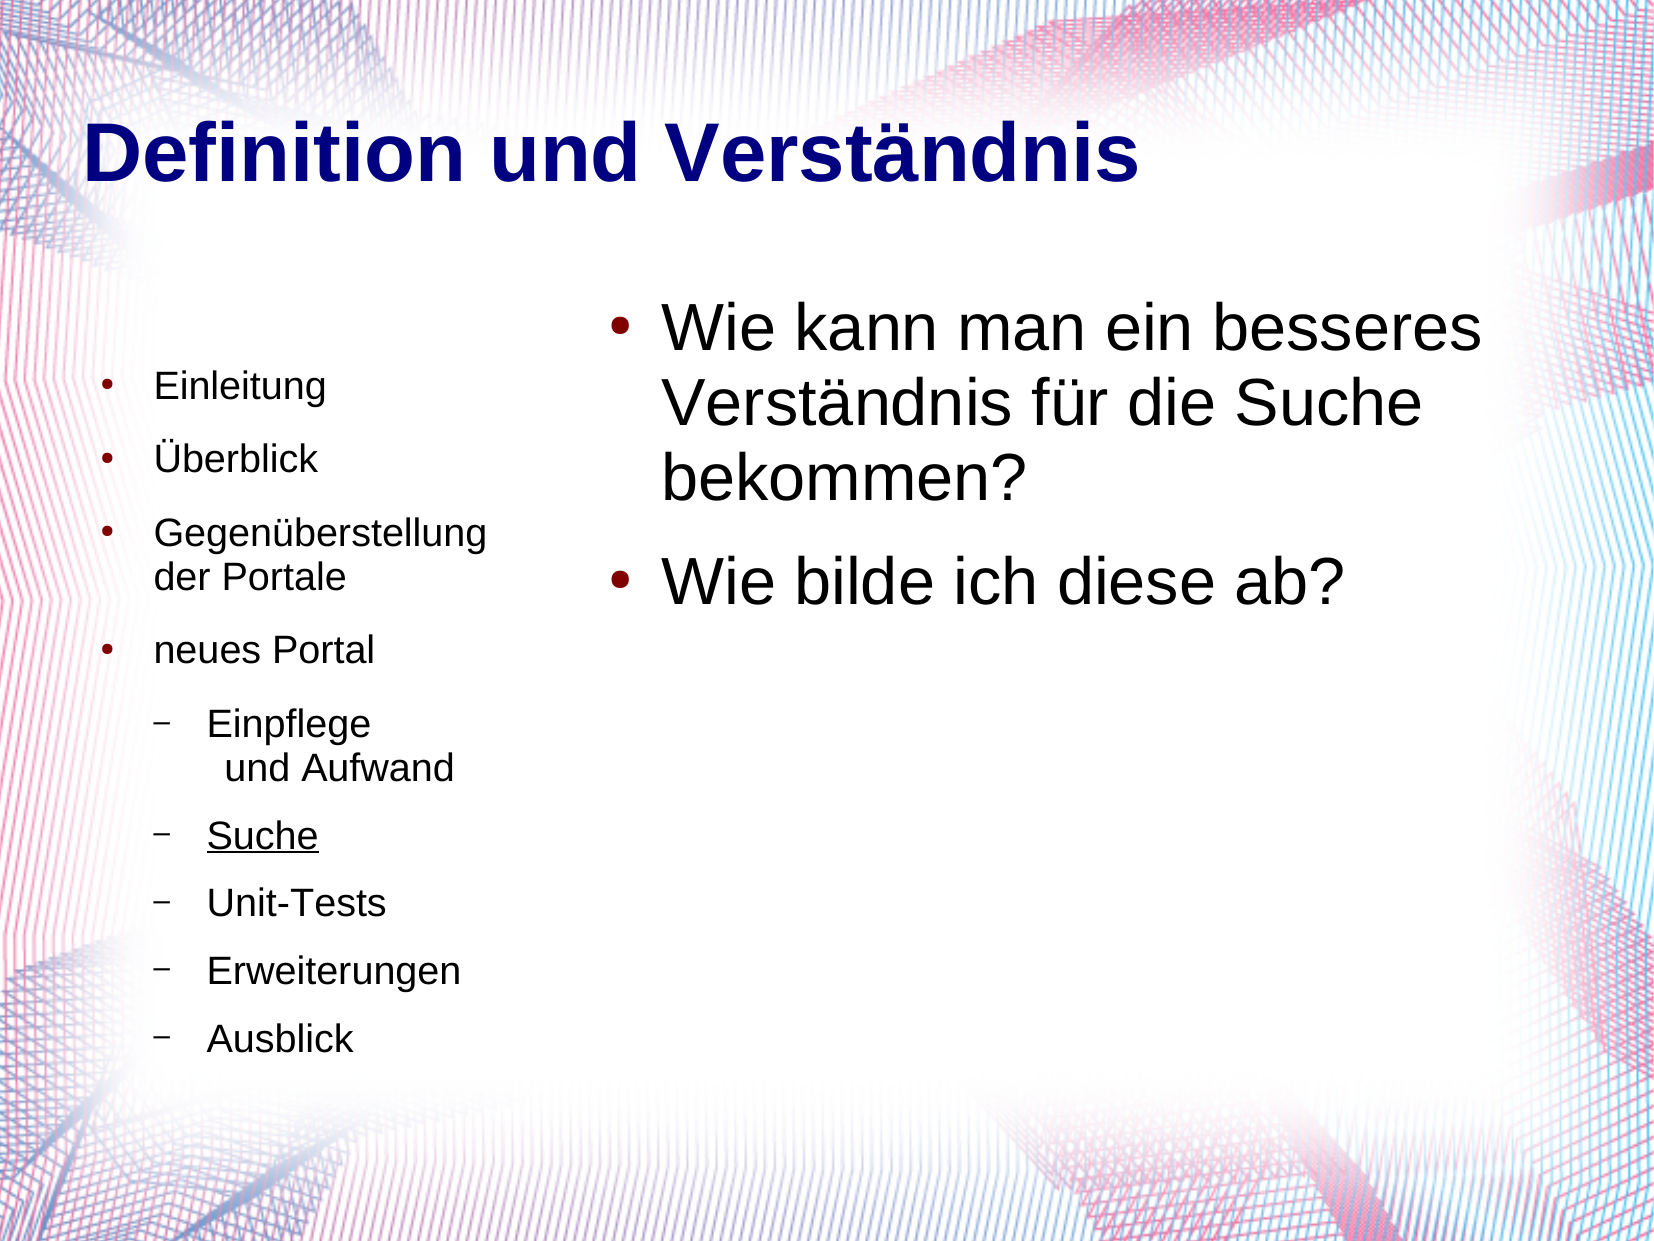

# Definition und Verständnis
Einleitung
Überblick
Gegenüberstellung der Portale
neues Portal
Einpflege
und Aufwand
Suche
Unit-Tests
Erweiterungen
Ausblick
Wie kann man ein besseres Verständnis für die Suche bekommen?
Wie bilde ich diese ab?